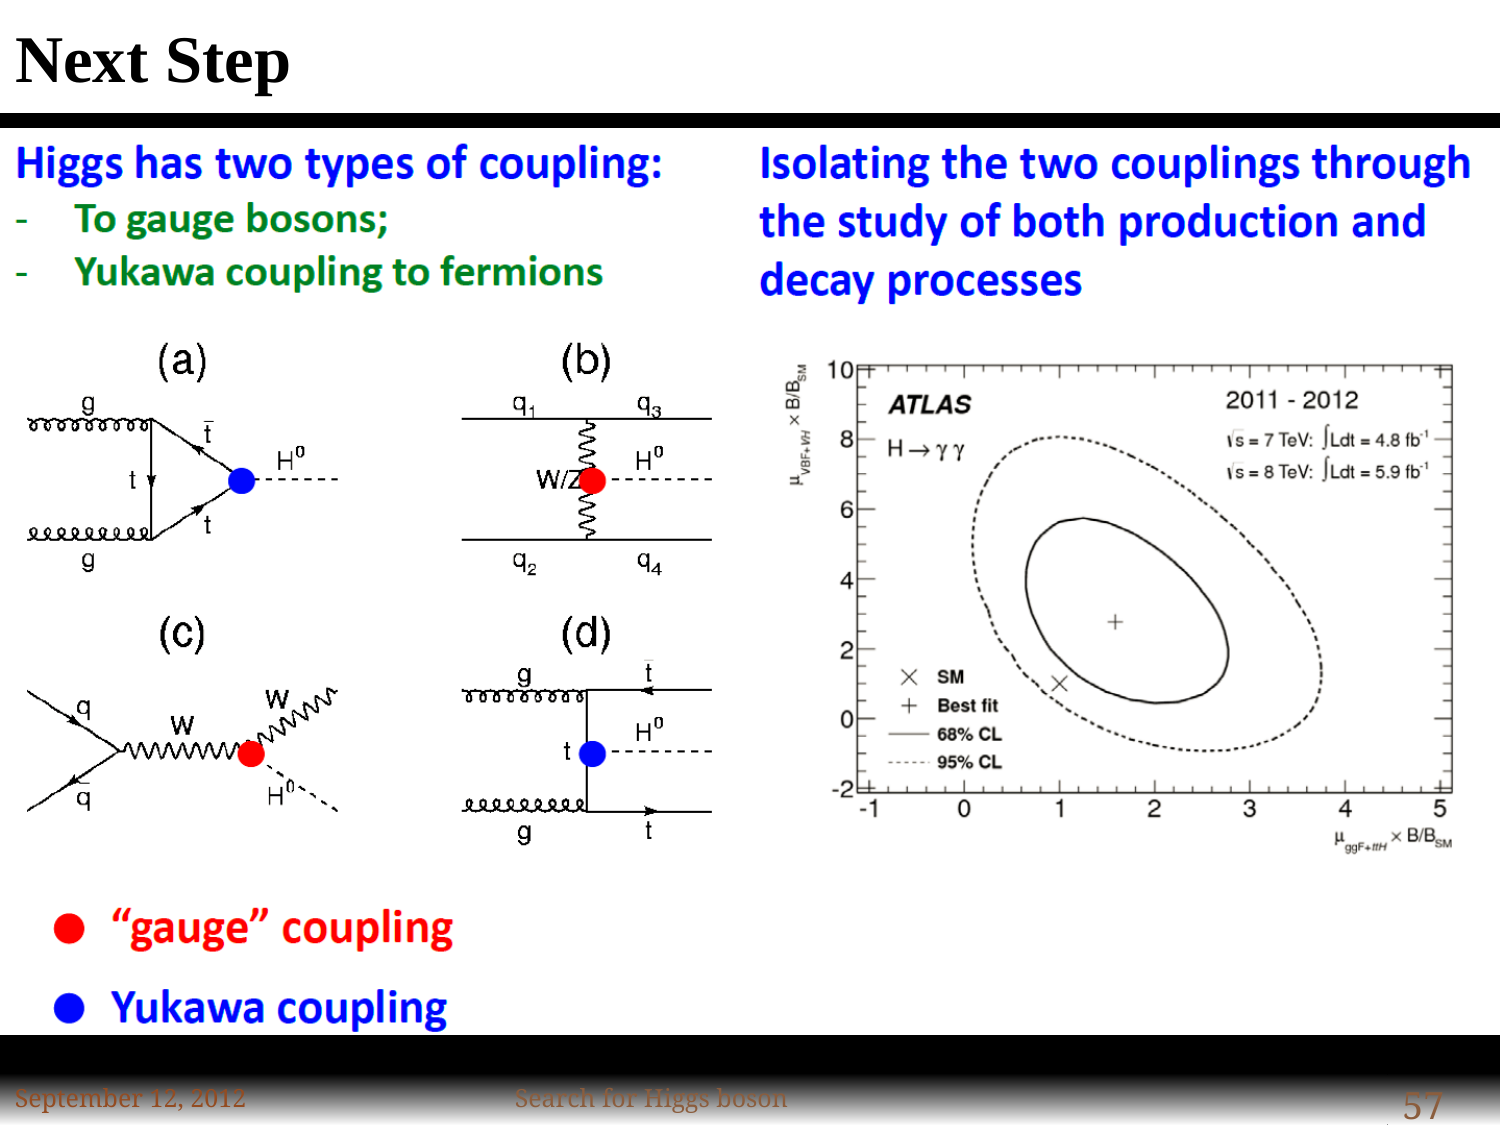

# Next Step
September 12, 2012
Search for Higgs boson